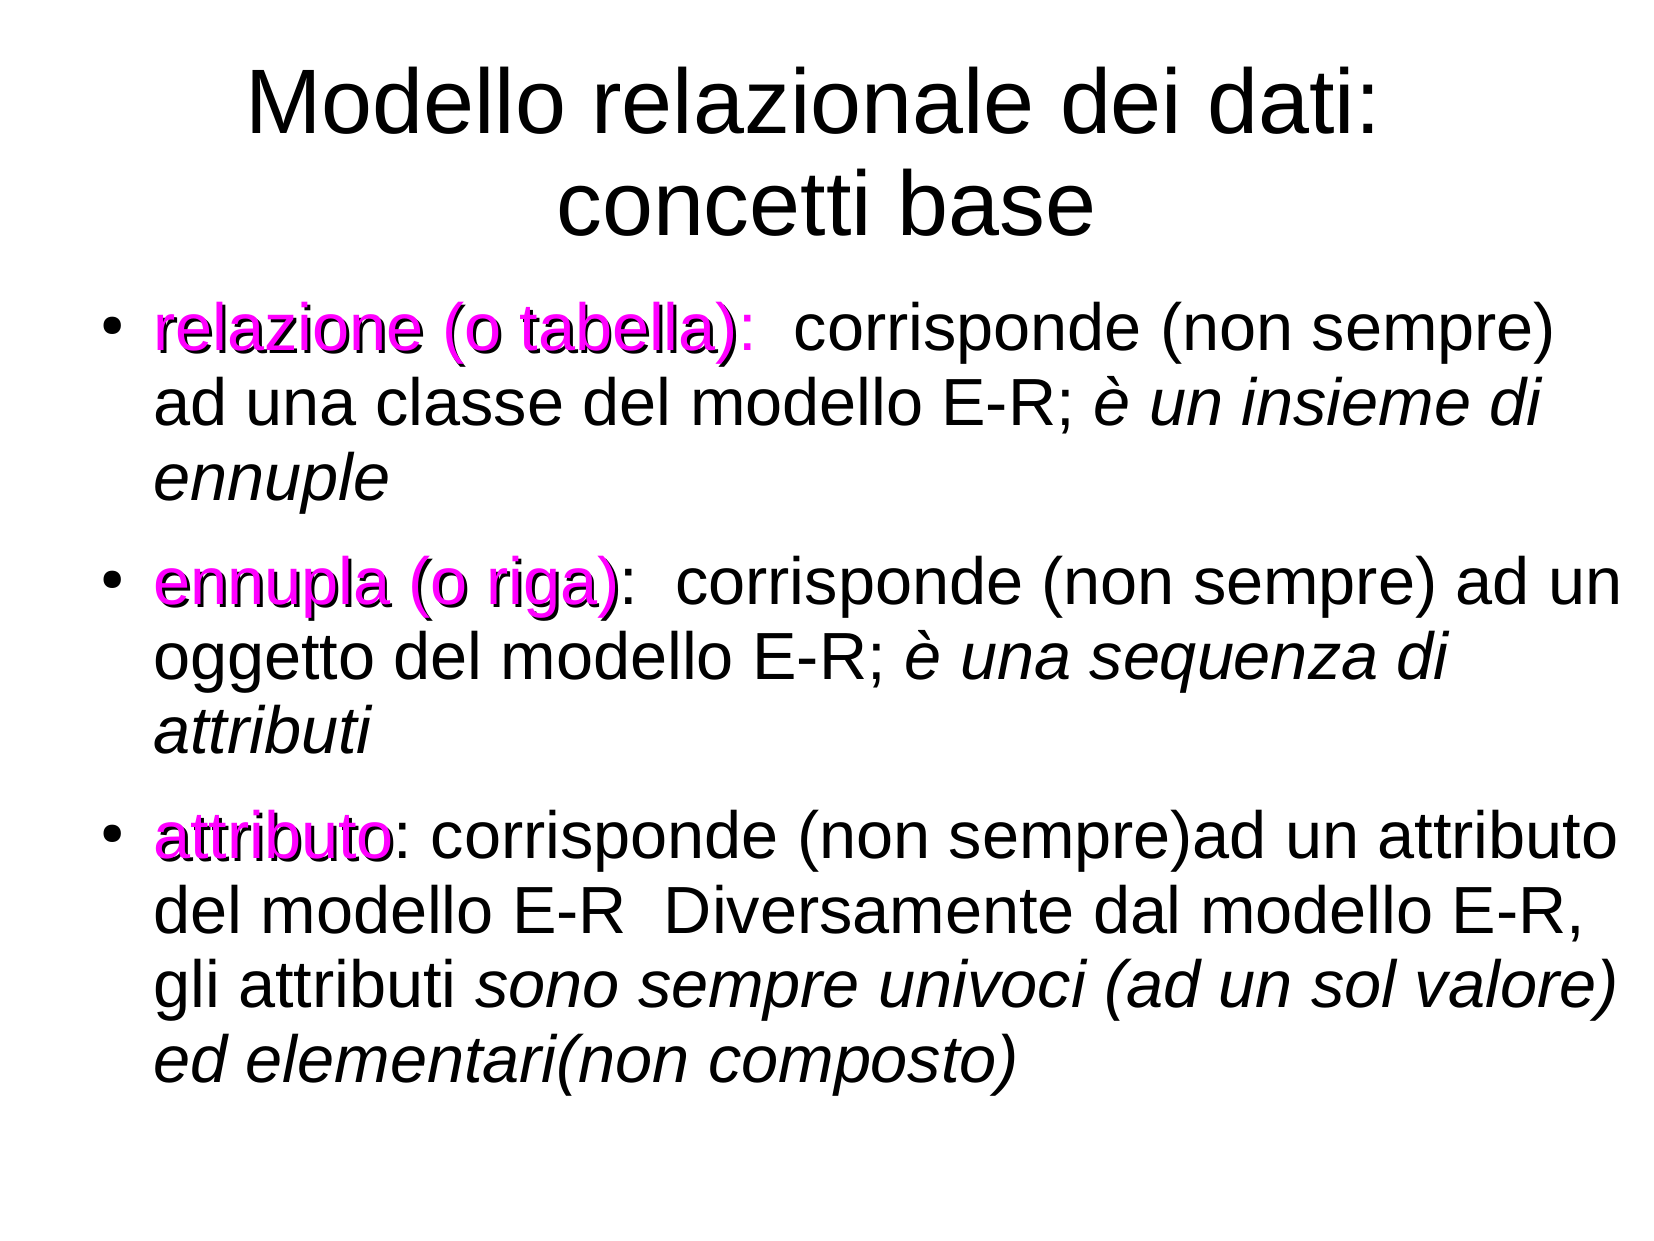

# Modello relazionale dei dati: concetti base
relazione (o tabella): corrisponde (non sempre) ad una classe del modello E-R; è un insieme di ennuple
ennupla (o riga): corrisponde (non sempre) ad un oggetto del modello E-R; è una sequenza di attributi
attributo: corrisponde (non sempre)ad un attributo del modello E-R Diversamente dal modello E-R, gli attributi sono sempre univoci (ad un sol valore) ed elementari(non composto)